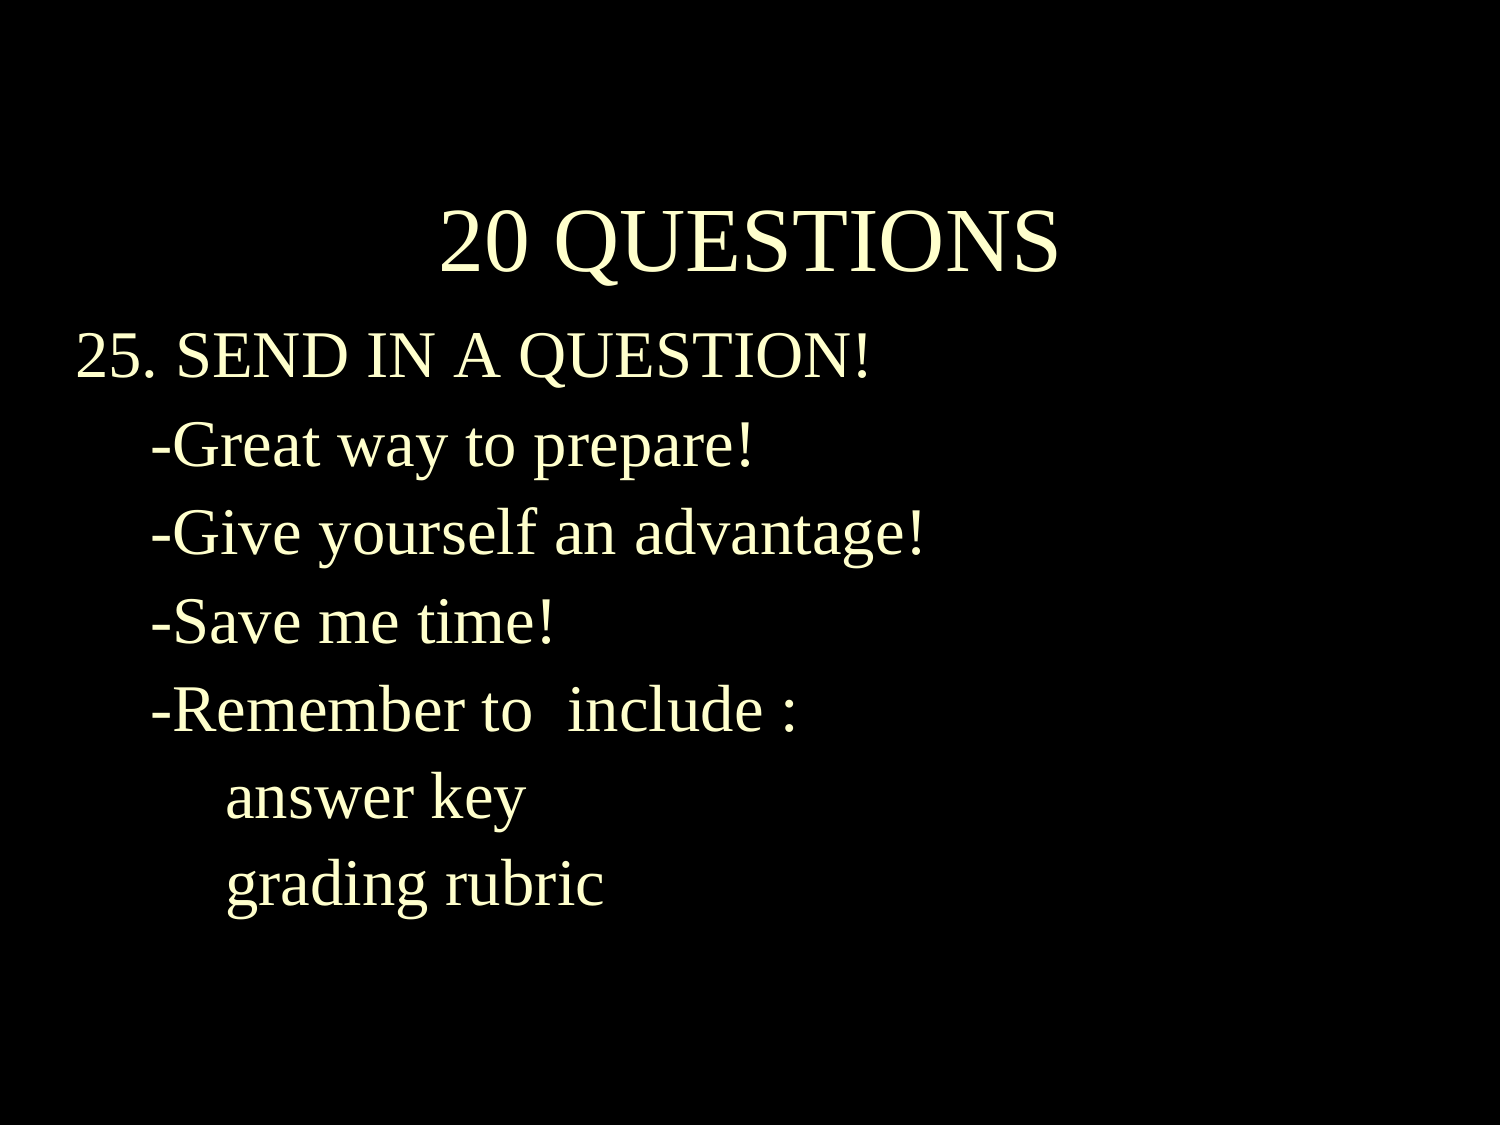

# 20 QUESTIONS
25. SEND IN A QUESTION!
-Great way to prepare!
-Give yourself an advantage!
-Save me time!
-Remember to include :
answer key
grading rubric